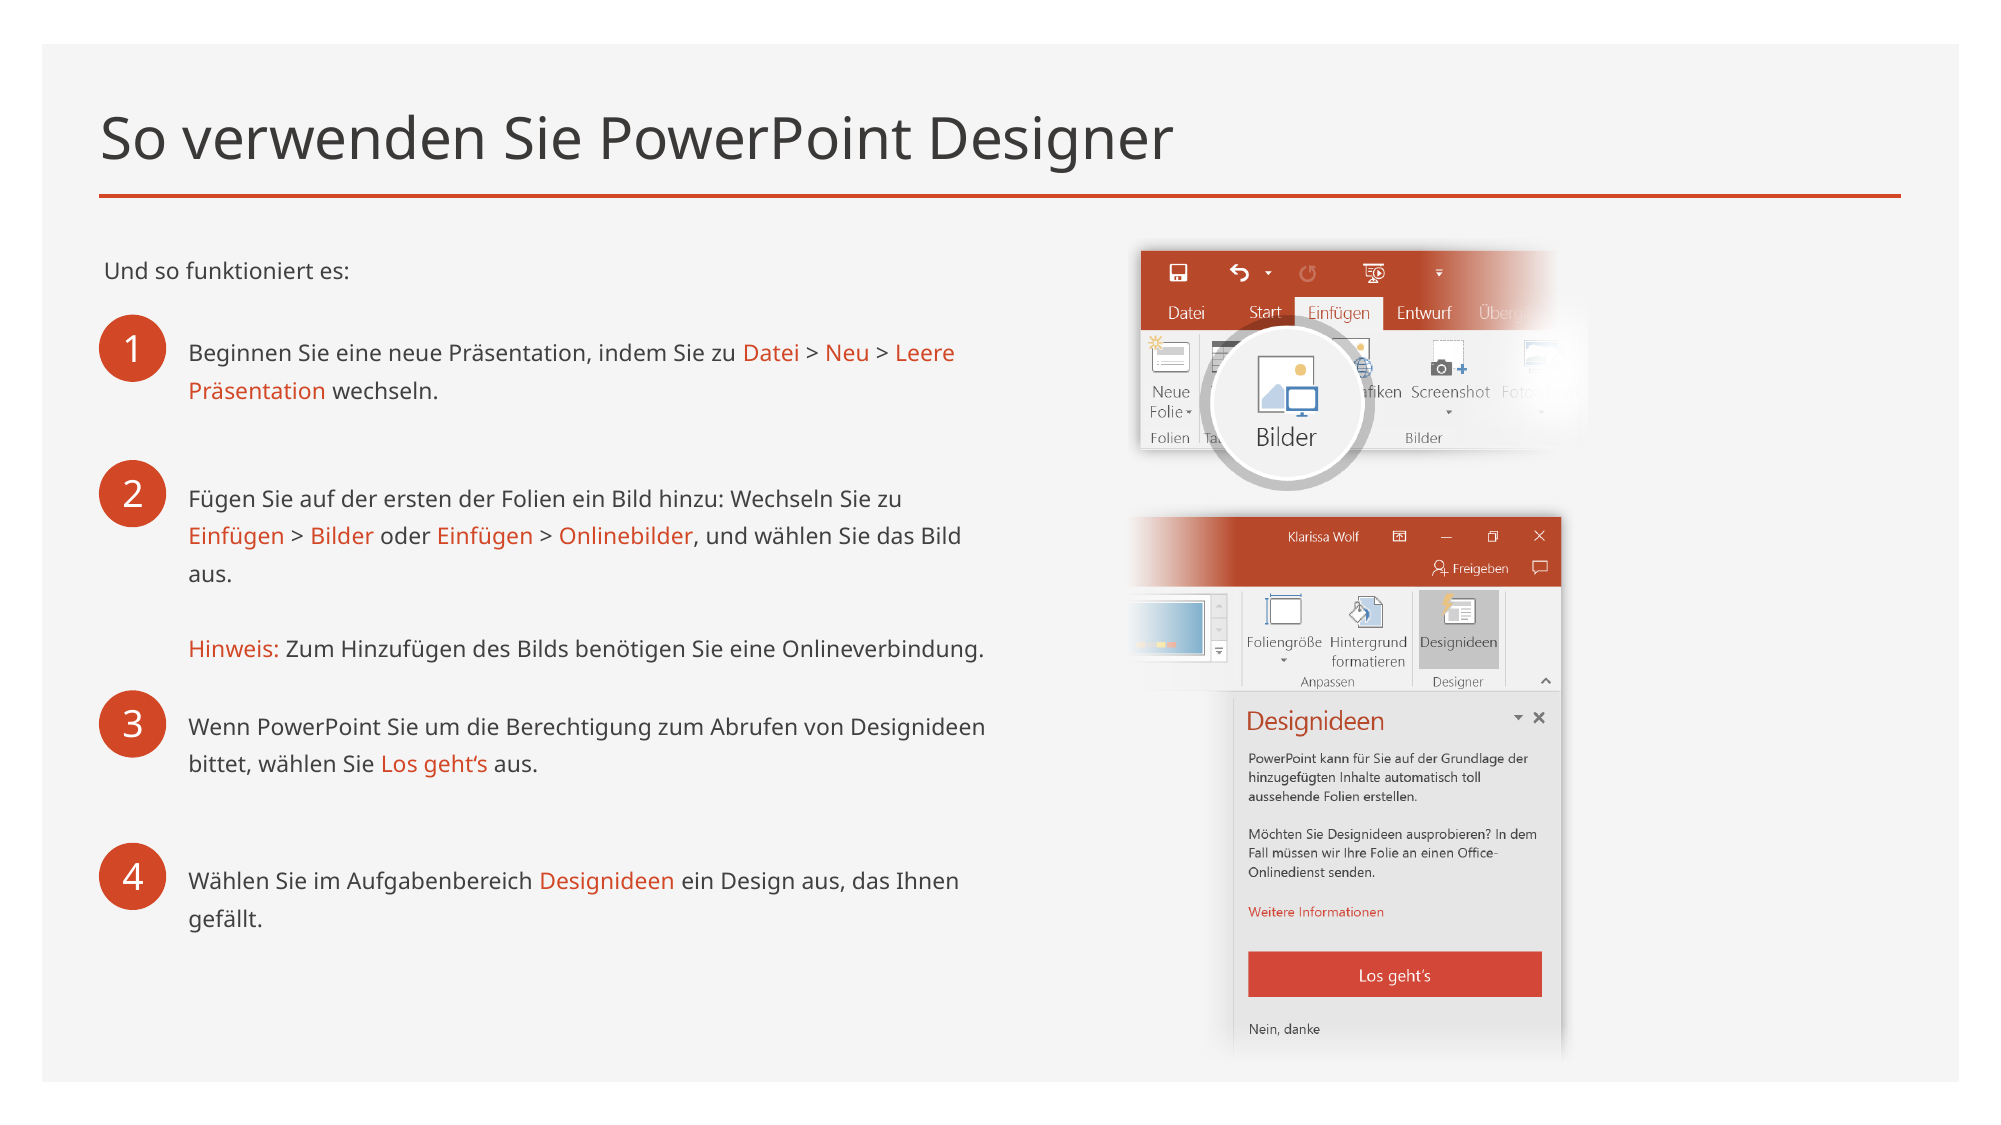

# So verwenden Sie PowerPoint Designer
Und so funktioniert es:
1
Beginnen Sie eine neue Präsentation, indem Sie zu Datei > Neu > Leere Präsentation wechseln.
2
Fügen Sie auf der ersten der Folien ein Bild hinzu: Wechseln Sie zu Einfügen > Bilder oder Einfügen > Onlinebilder, und wählen Sie das Bild aus.
Hinweis: Zum Hinzufügen des Bilds benötigen Sie eine Onlineverbindung.
3
Wenn PowerPoint Sie um die Berechtigung zum Abrufen von Designideen bittet, wählen Sie Los geht‘s aus.
4
Wählen Sie im Aufgabenbereich Designideen ein Design aus, das Ihnen gefällt.